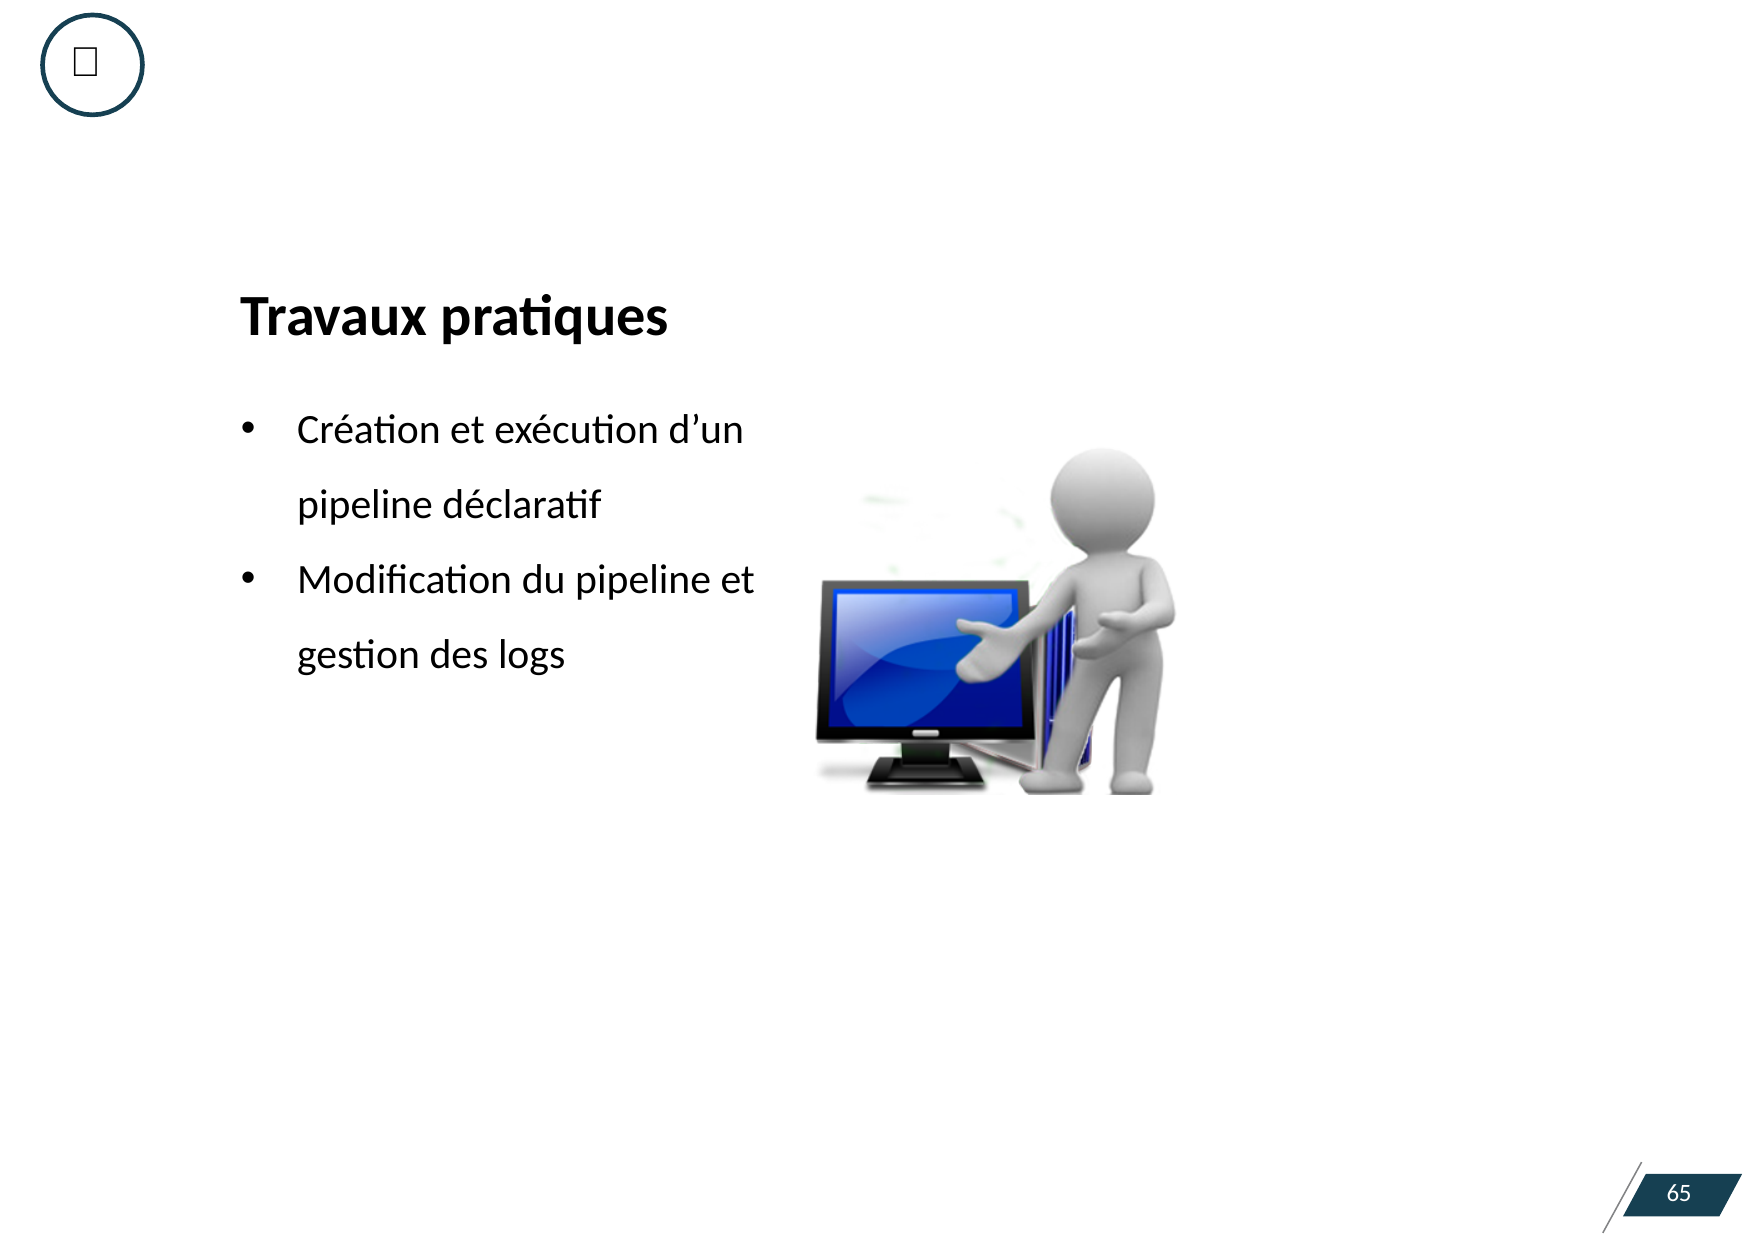

🚀
Travaux pratiques
Création et exécution d’un pipeline déclaratif
Modification du pipeline et gestion des logs
65